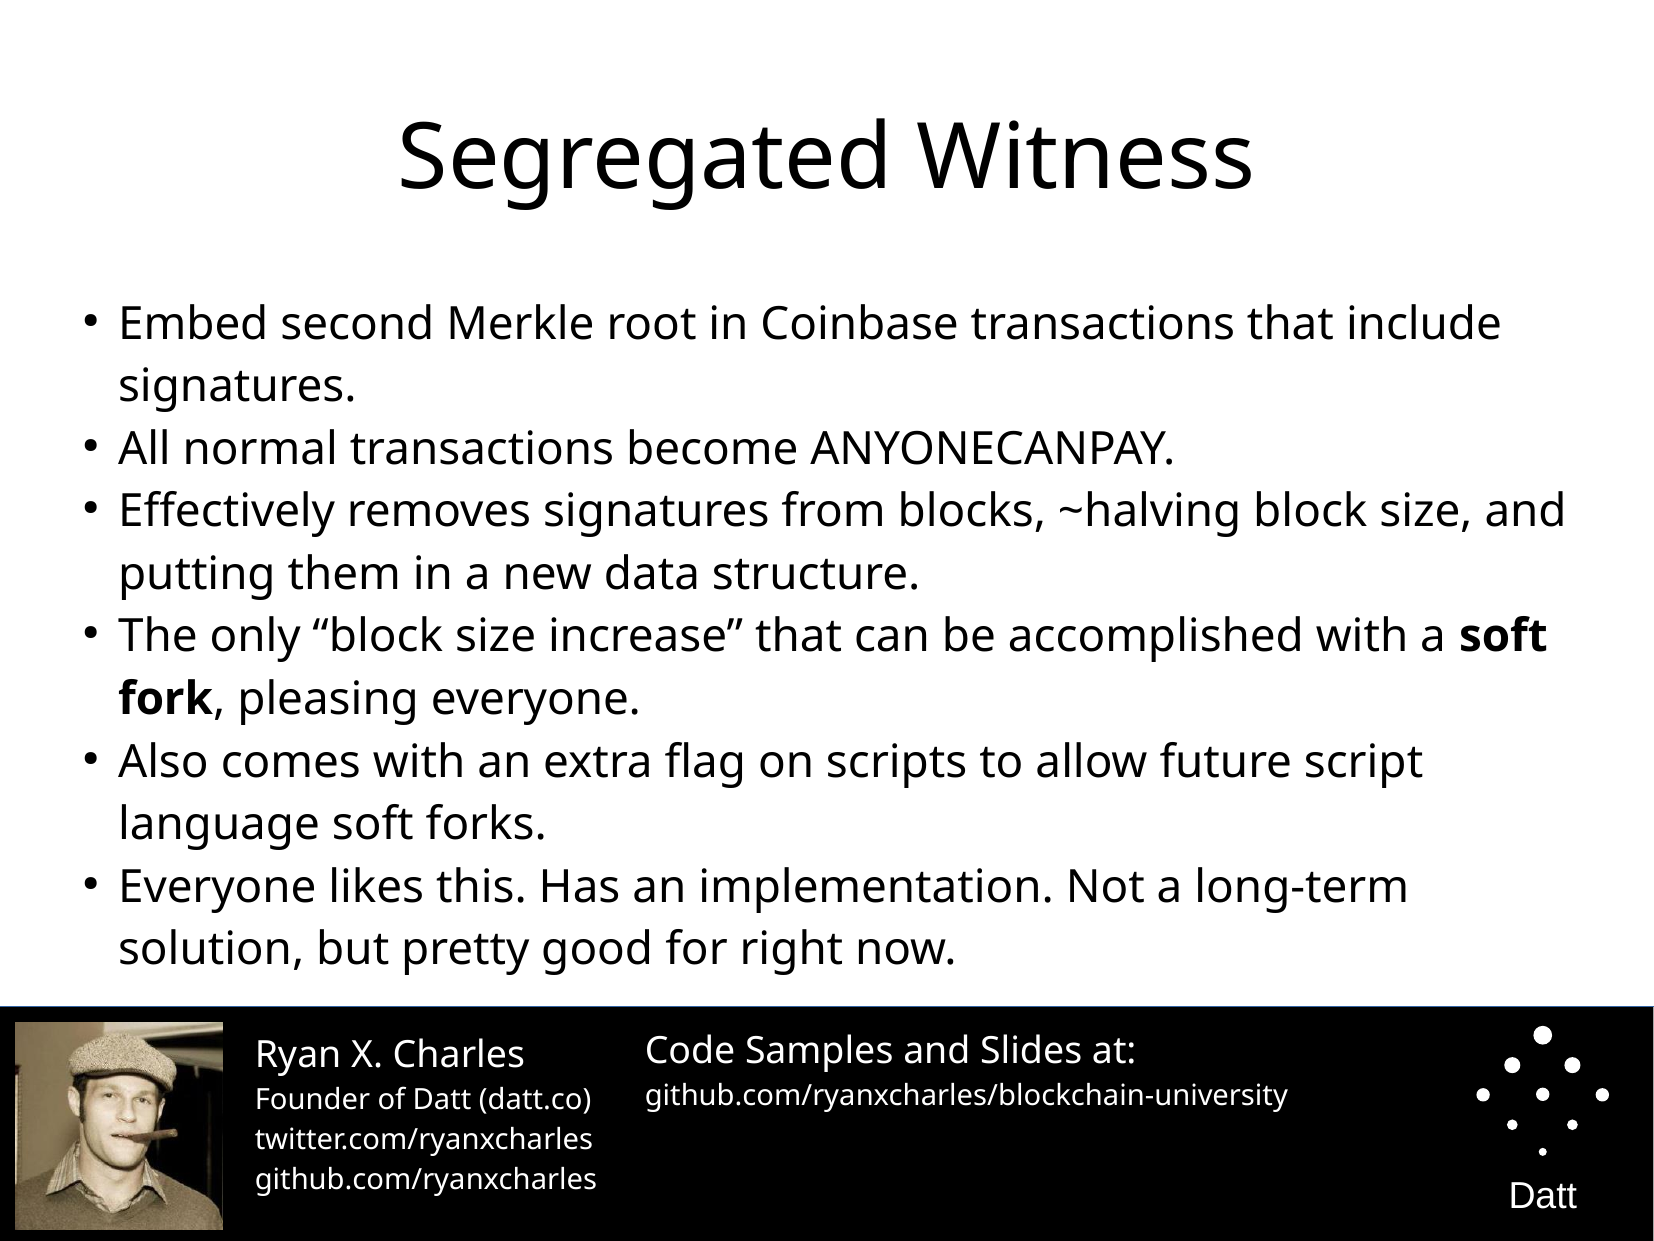

# Segregated Witness
Embed second Merkle root in Coinbase transactions that include signatures.
All normal transactions become ANYONECANPAY.
Effectively removes signatures from blocks, ~halving block size, and putting them in a new data structure.
The only “block size increase” that can be accomplished with a soft fork, pleasing everyone.
Also comes with an extra flag on scripts to allow future script language soft forks.
Everyone likes this. Has an implementation. Not a long-term solution, but pretty good for right now.
Code Samples and Slides at:
github.com/ryanxcharles/blockchain-university
Ryan X. Charles
Founder of Datt (datt.co)
twitter.com/ryanxcharles
github.com/ryanxcharles
Datt